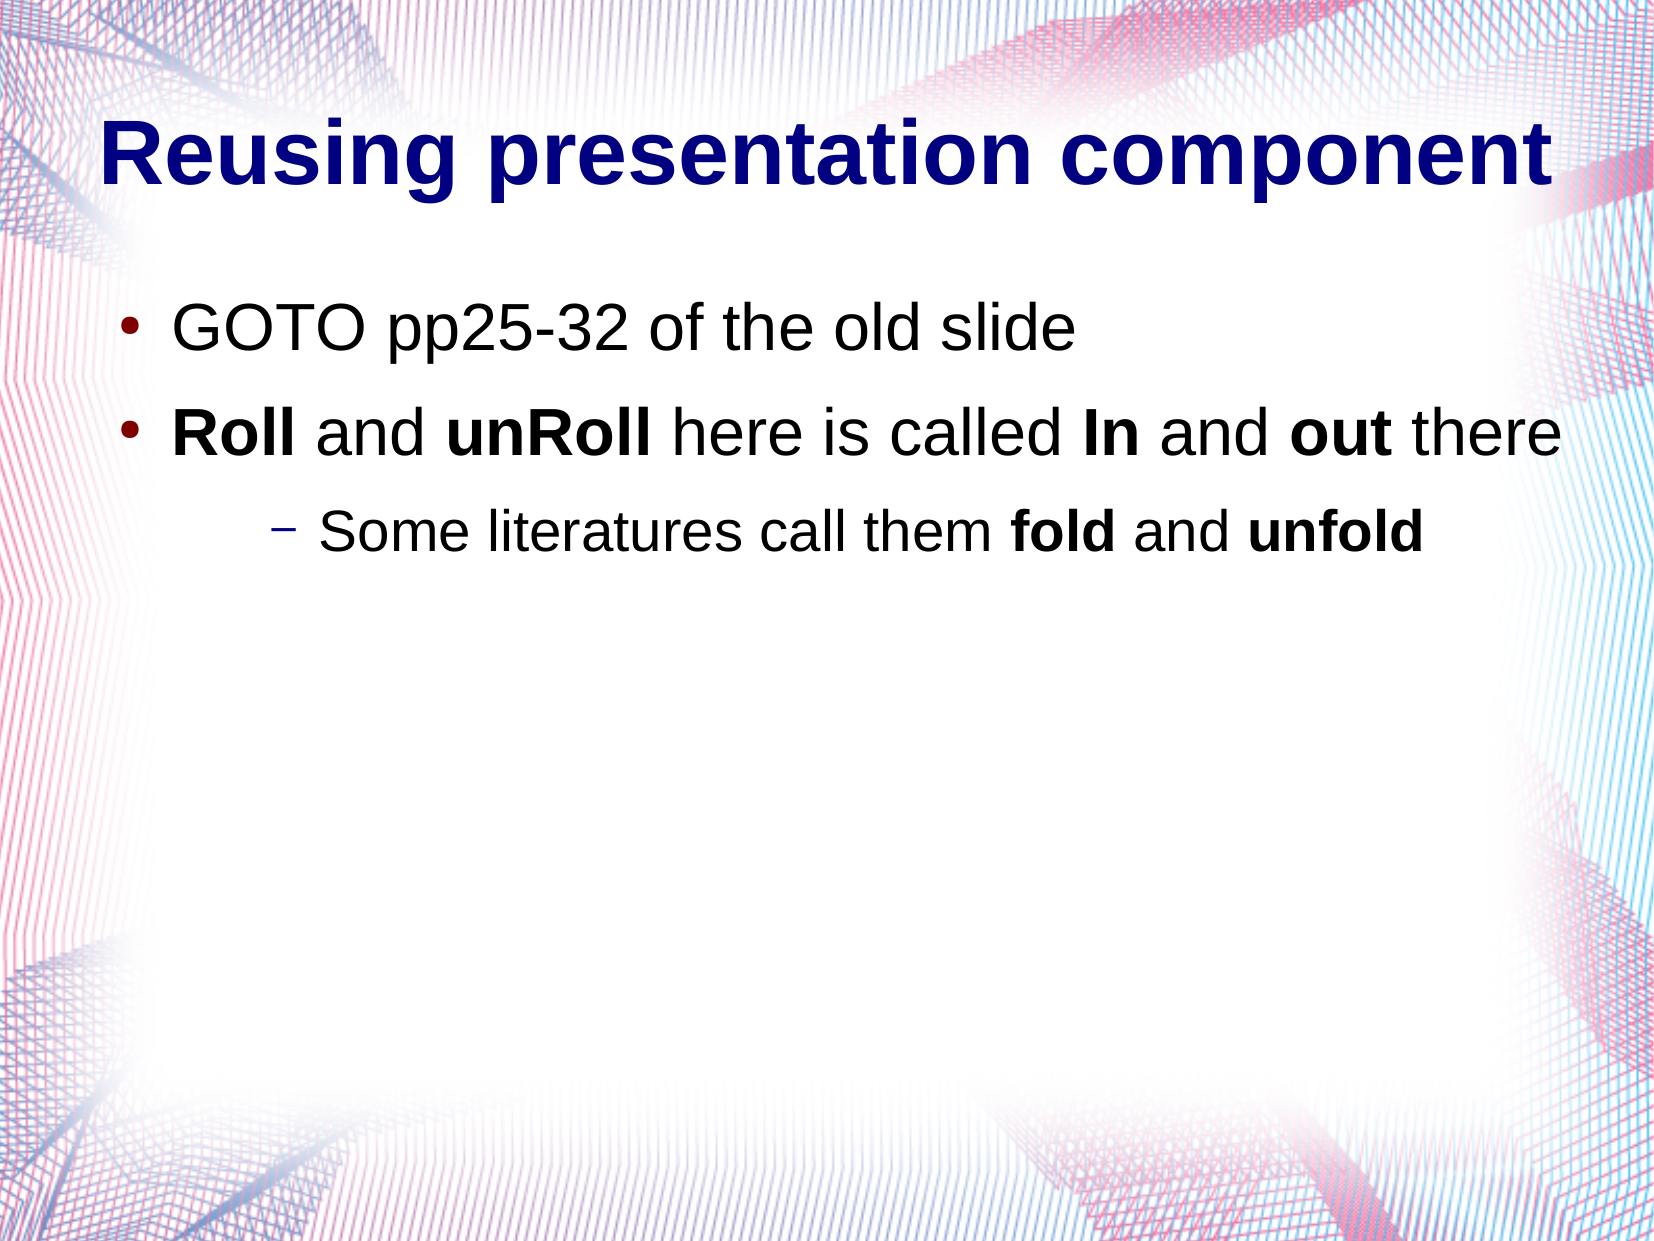

# Reusing presentation component
GOTO pp25-32 of the old slide
Roll and unRoll here is called In and out there
Some literatures call them fold and unfold